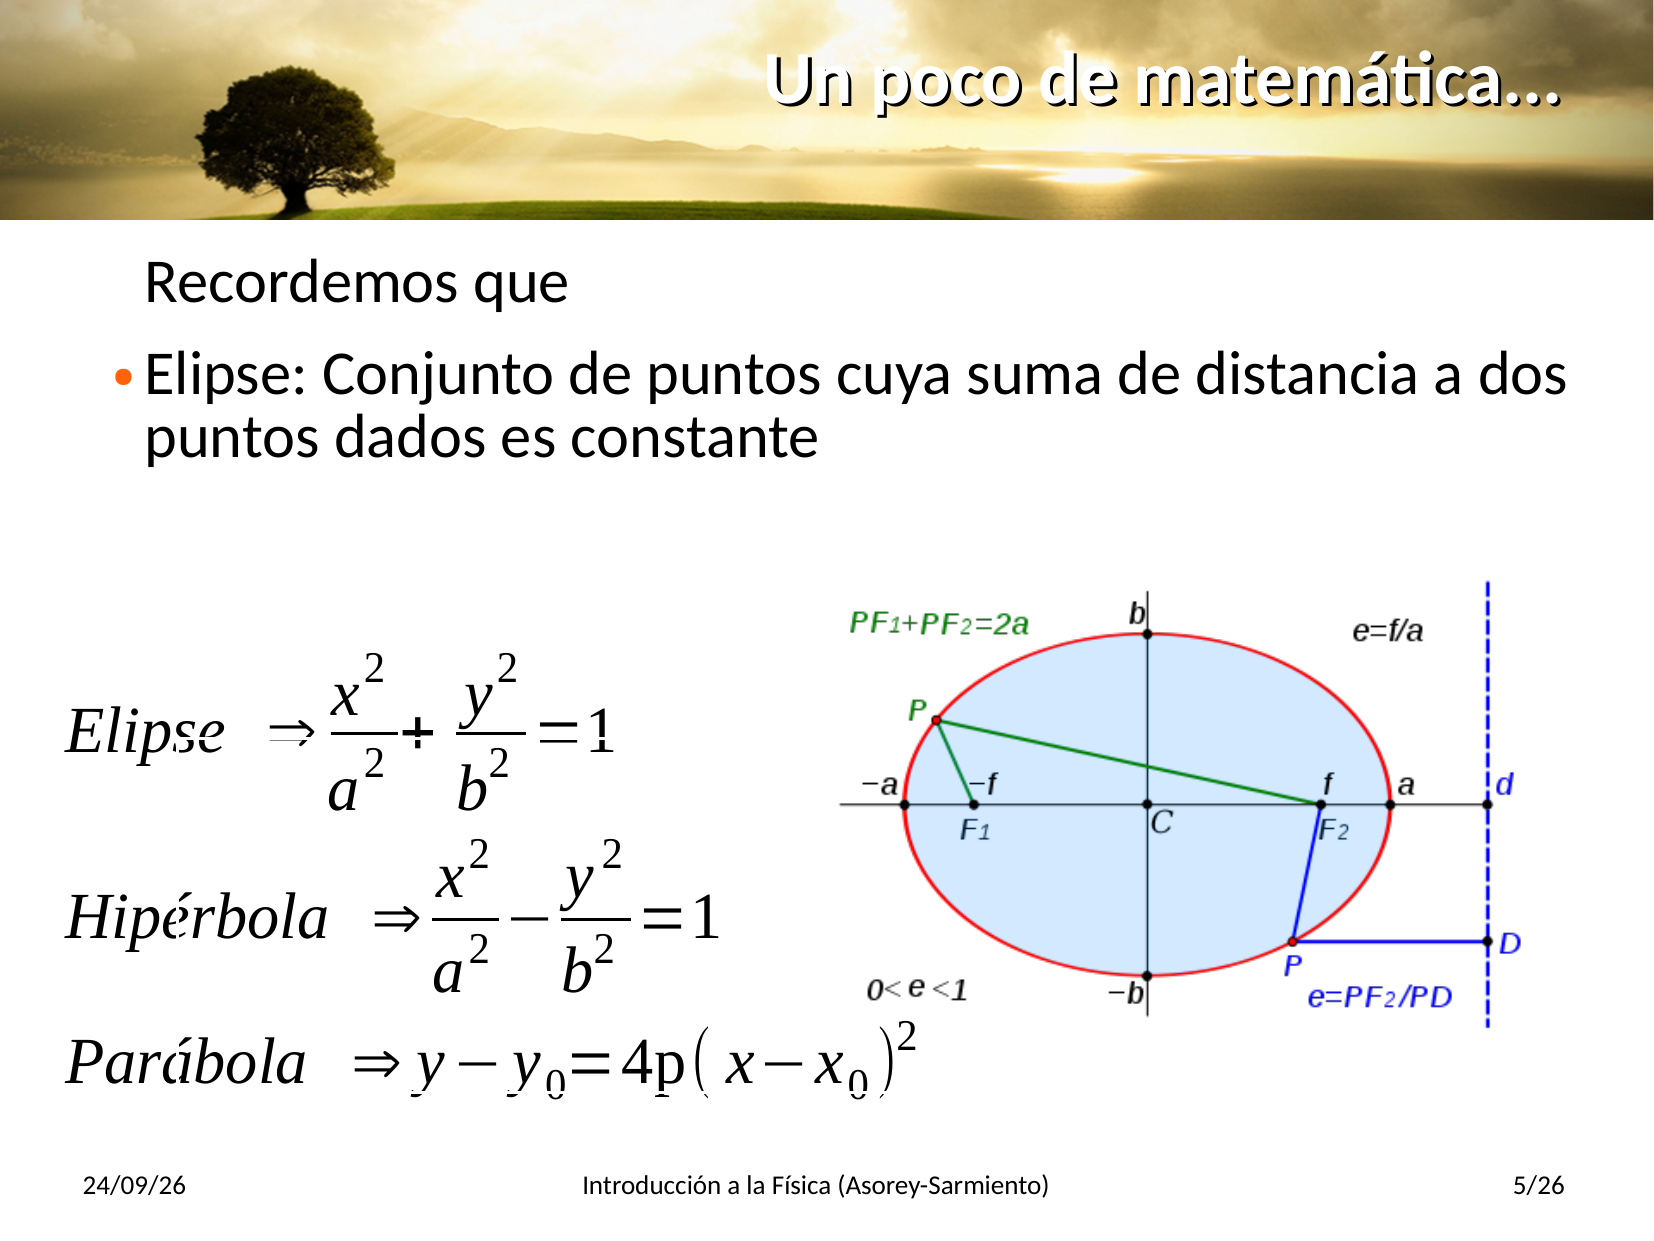

# Un poco de matemática...
Recordemos que
Elipse: Conjunto de puntos cuya suma de distancia a dos puntos dados es constante
Introducción a la Física (Asorey-Sarmiento)
5